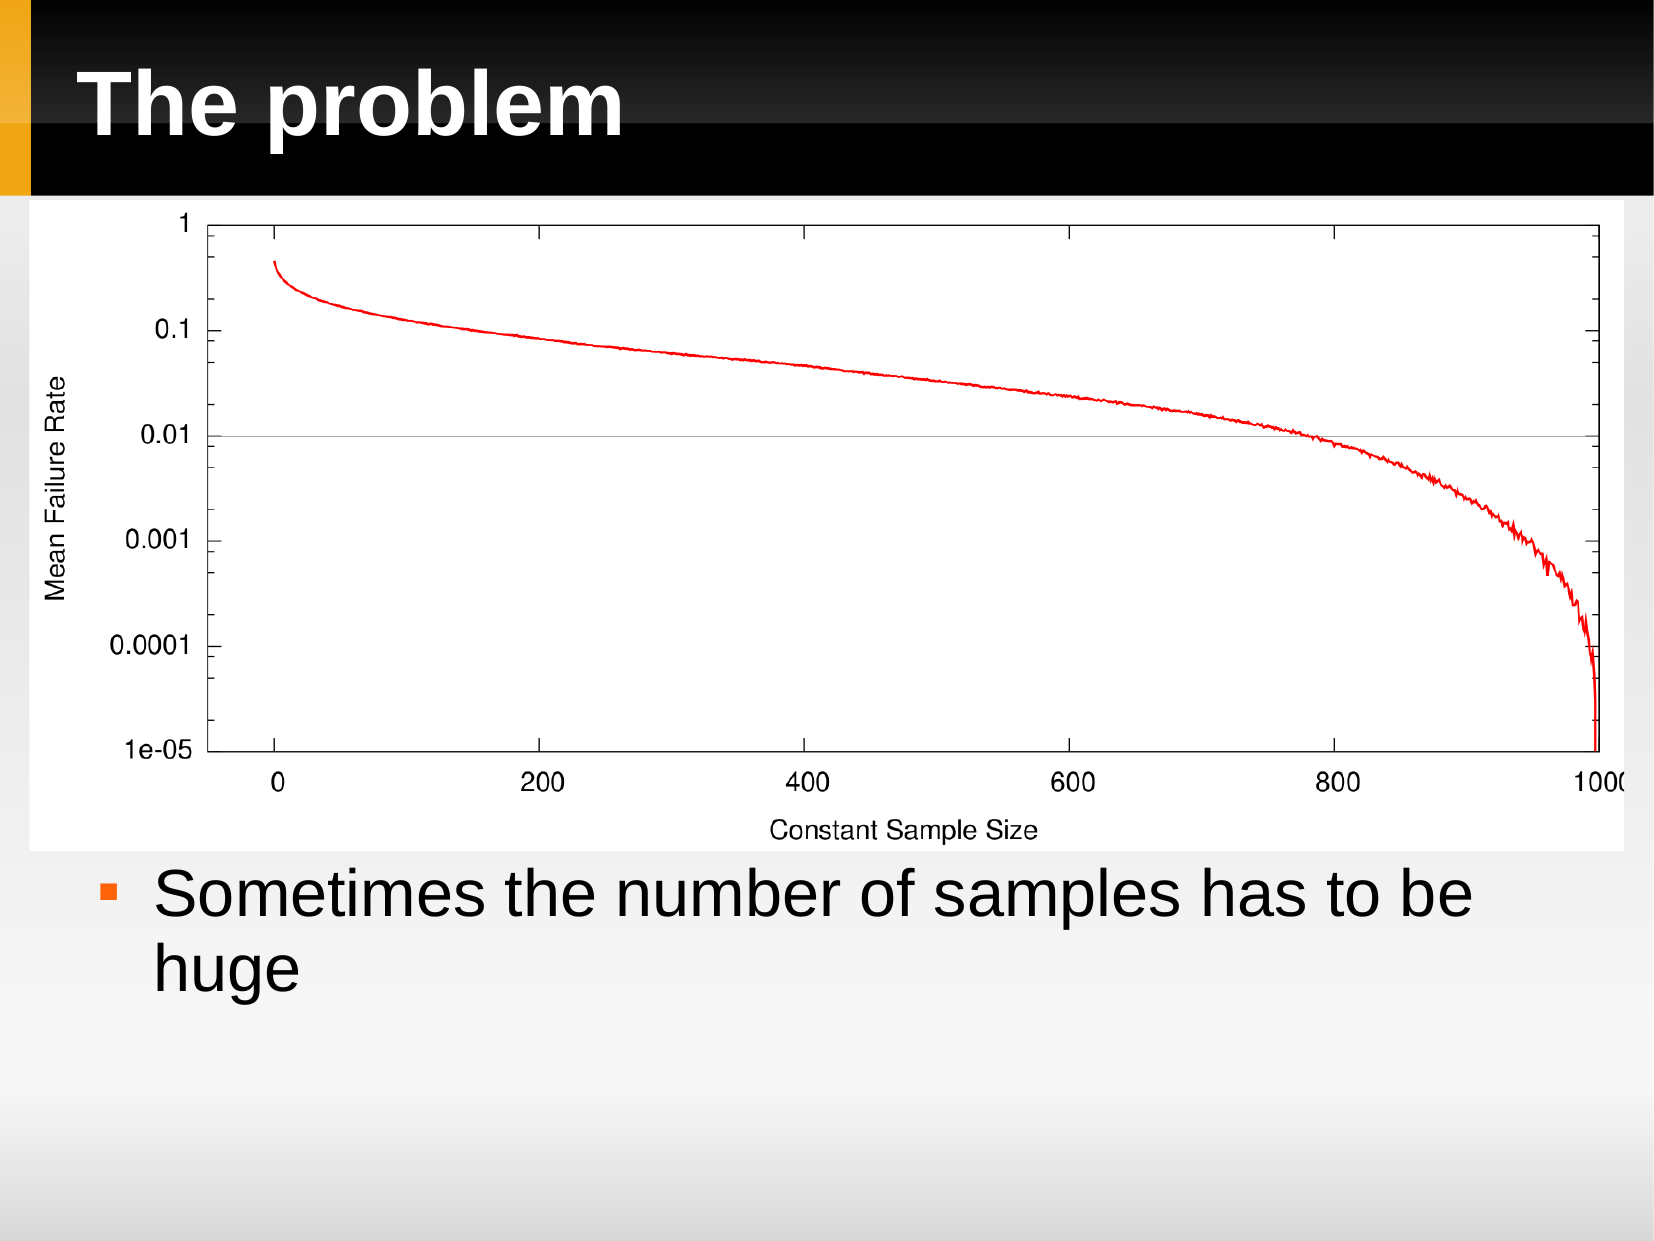

# The problem
Sometimes the number of samples has to be huge